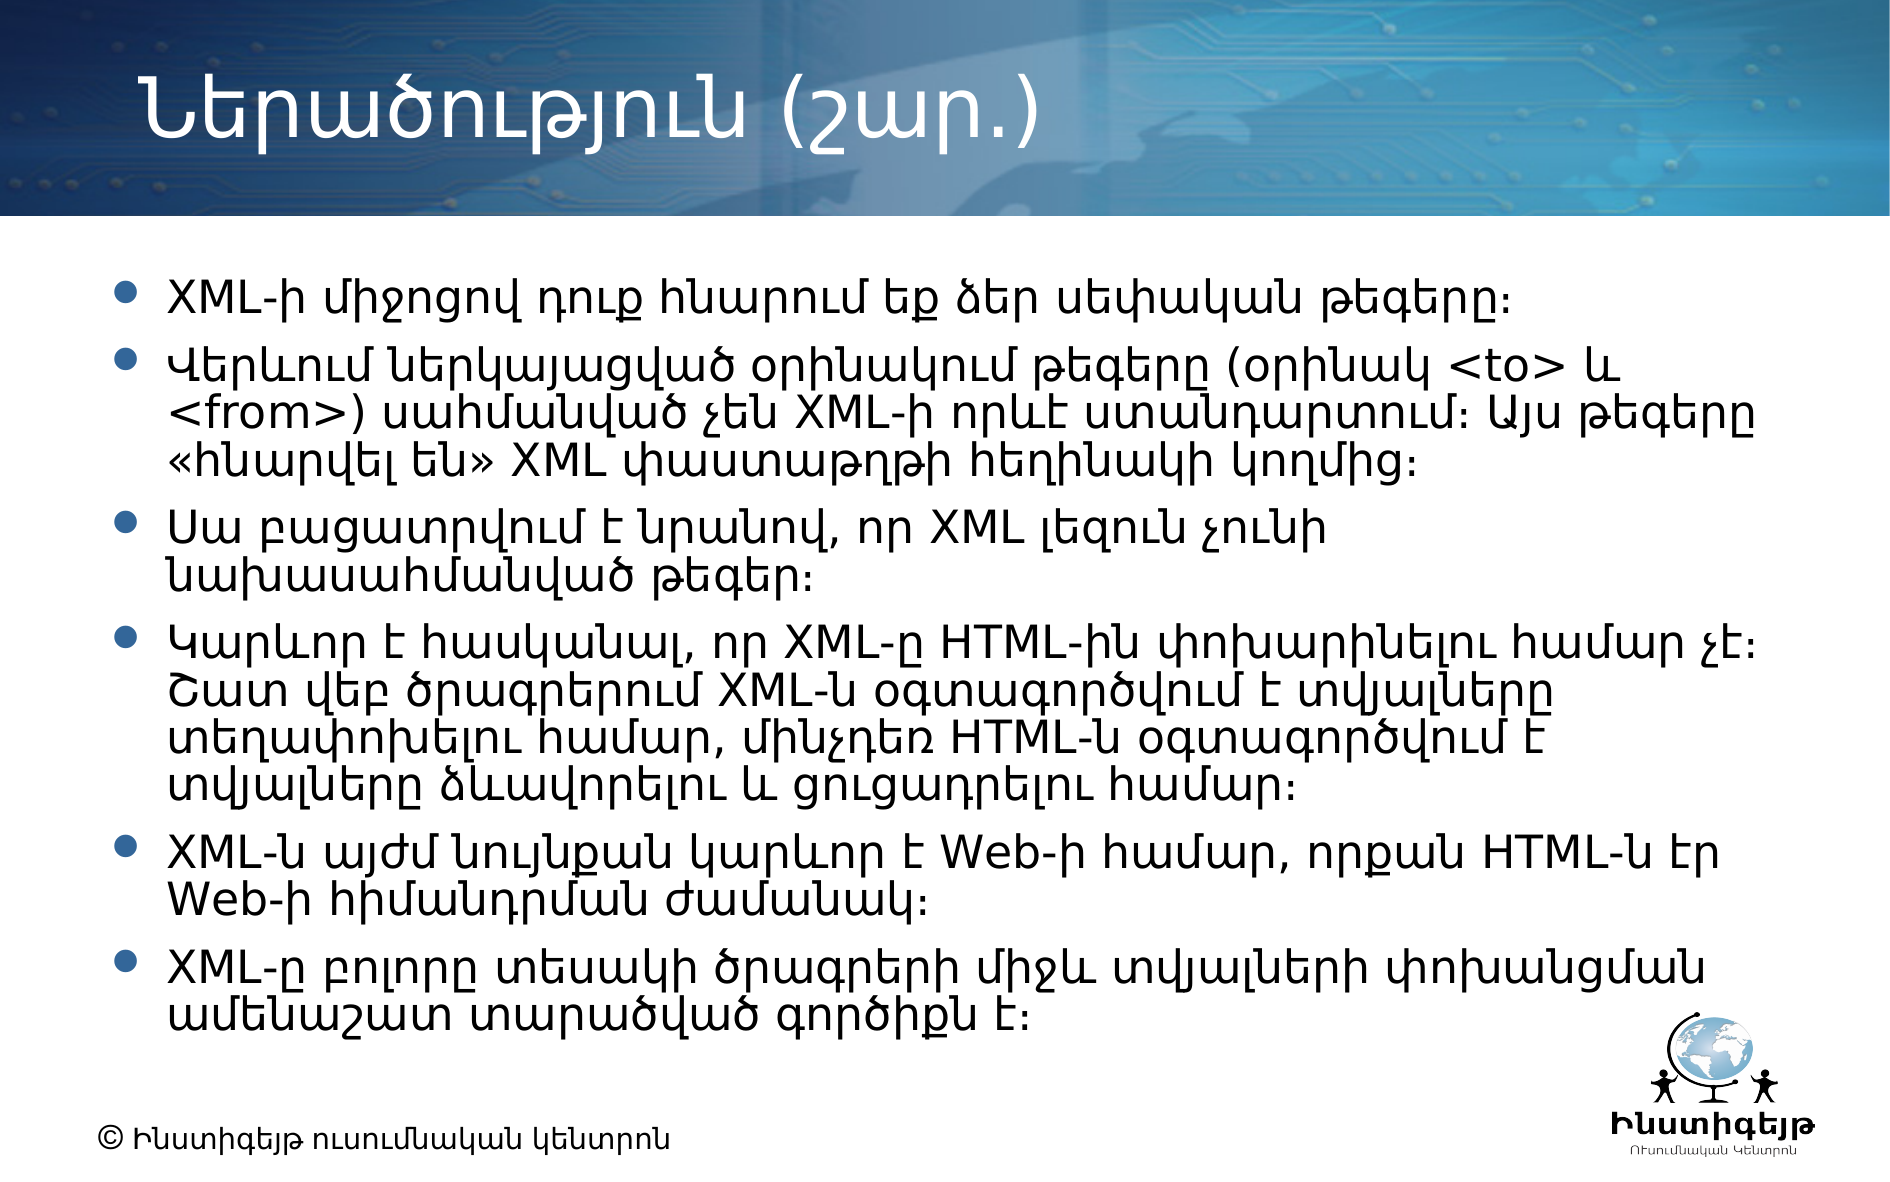

Ներածություն (շար.)
# XML-ի միջոցով դուք հնարում եք ձեր սեփական թեգերը։
Վերևում ներկայացված օրինակում թեգերը (օրինակ <to> և <from>) սահմանված չեն XML-ի որևէ ստանդարտում։ Այս թեգերը «հնարվել են» XML փաստաթղթի հեղինակի կողմից։
Սա բացատրվում է նրանով, որ XML լեզուն չունի նախասահմանված թեգեր։
Կարևոր է հասկանալ, որ XML-ը HTML-ին փոխարինելու համար չէ։ Շատ վեբ ծրագրերում XML-ն օգտագործվում է տվյալները տեղափոխելու համար, մինչդեռ HTML-ն օգտագործվում է տվյալները ձևավորելու և ցուցադրելու համար։
XML-ն այժմ նույնքան կարևոր է Web-ի համար, որքան HTML-ն էր Web-ի հիմանդրման ժամանակ։
XML-ը բոլորը տեսակի ծրագրերի միջև տվյալների փոխանցման ամենաշատ տարածված գործիքն է։